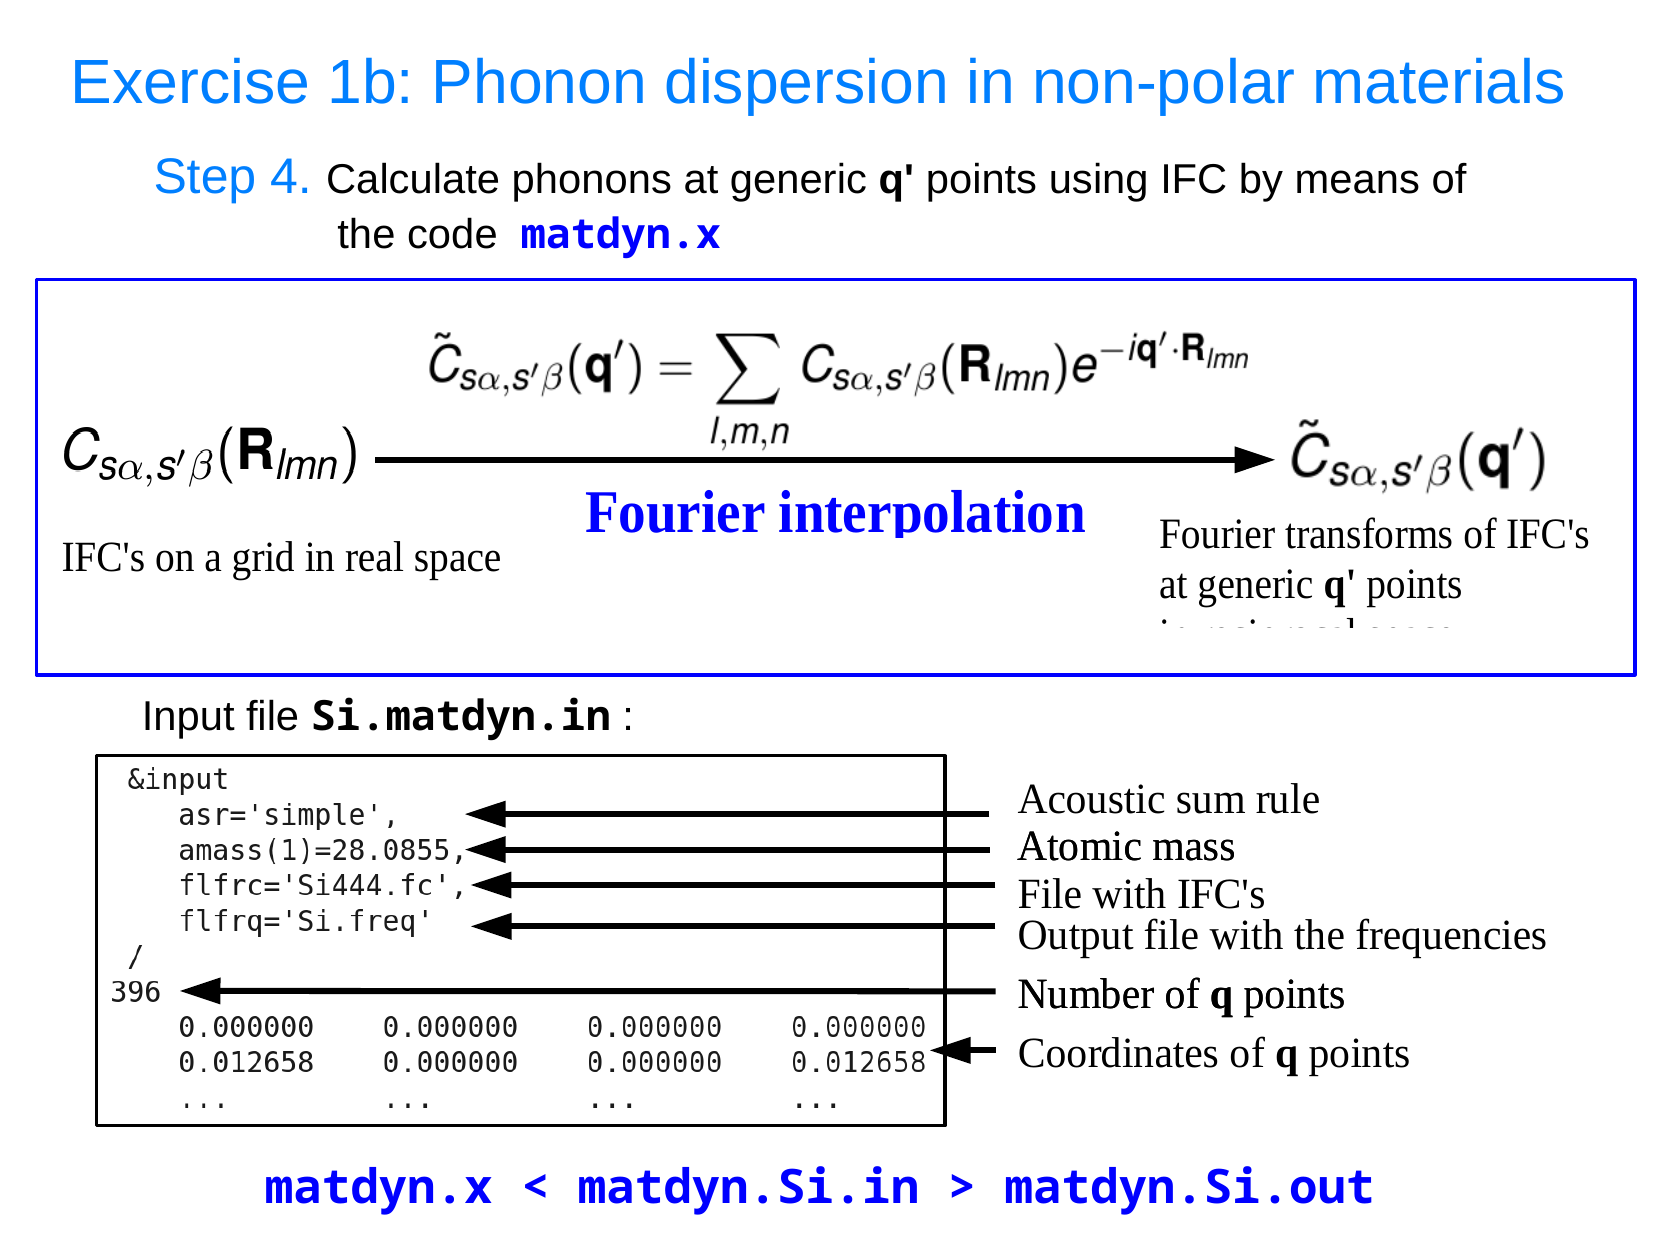

Exercise 1b: Phonon dispersion in non-polar materials
# Step 4. Calculate phonons at generic q' points using IFC by means of the code matdyn.x
Input file Si.matdyn.in :
matdyn.x < matdyn.Si.in > matdyn.Si.out